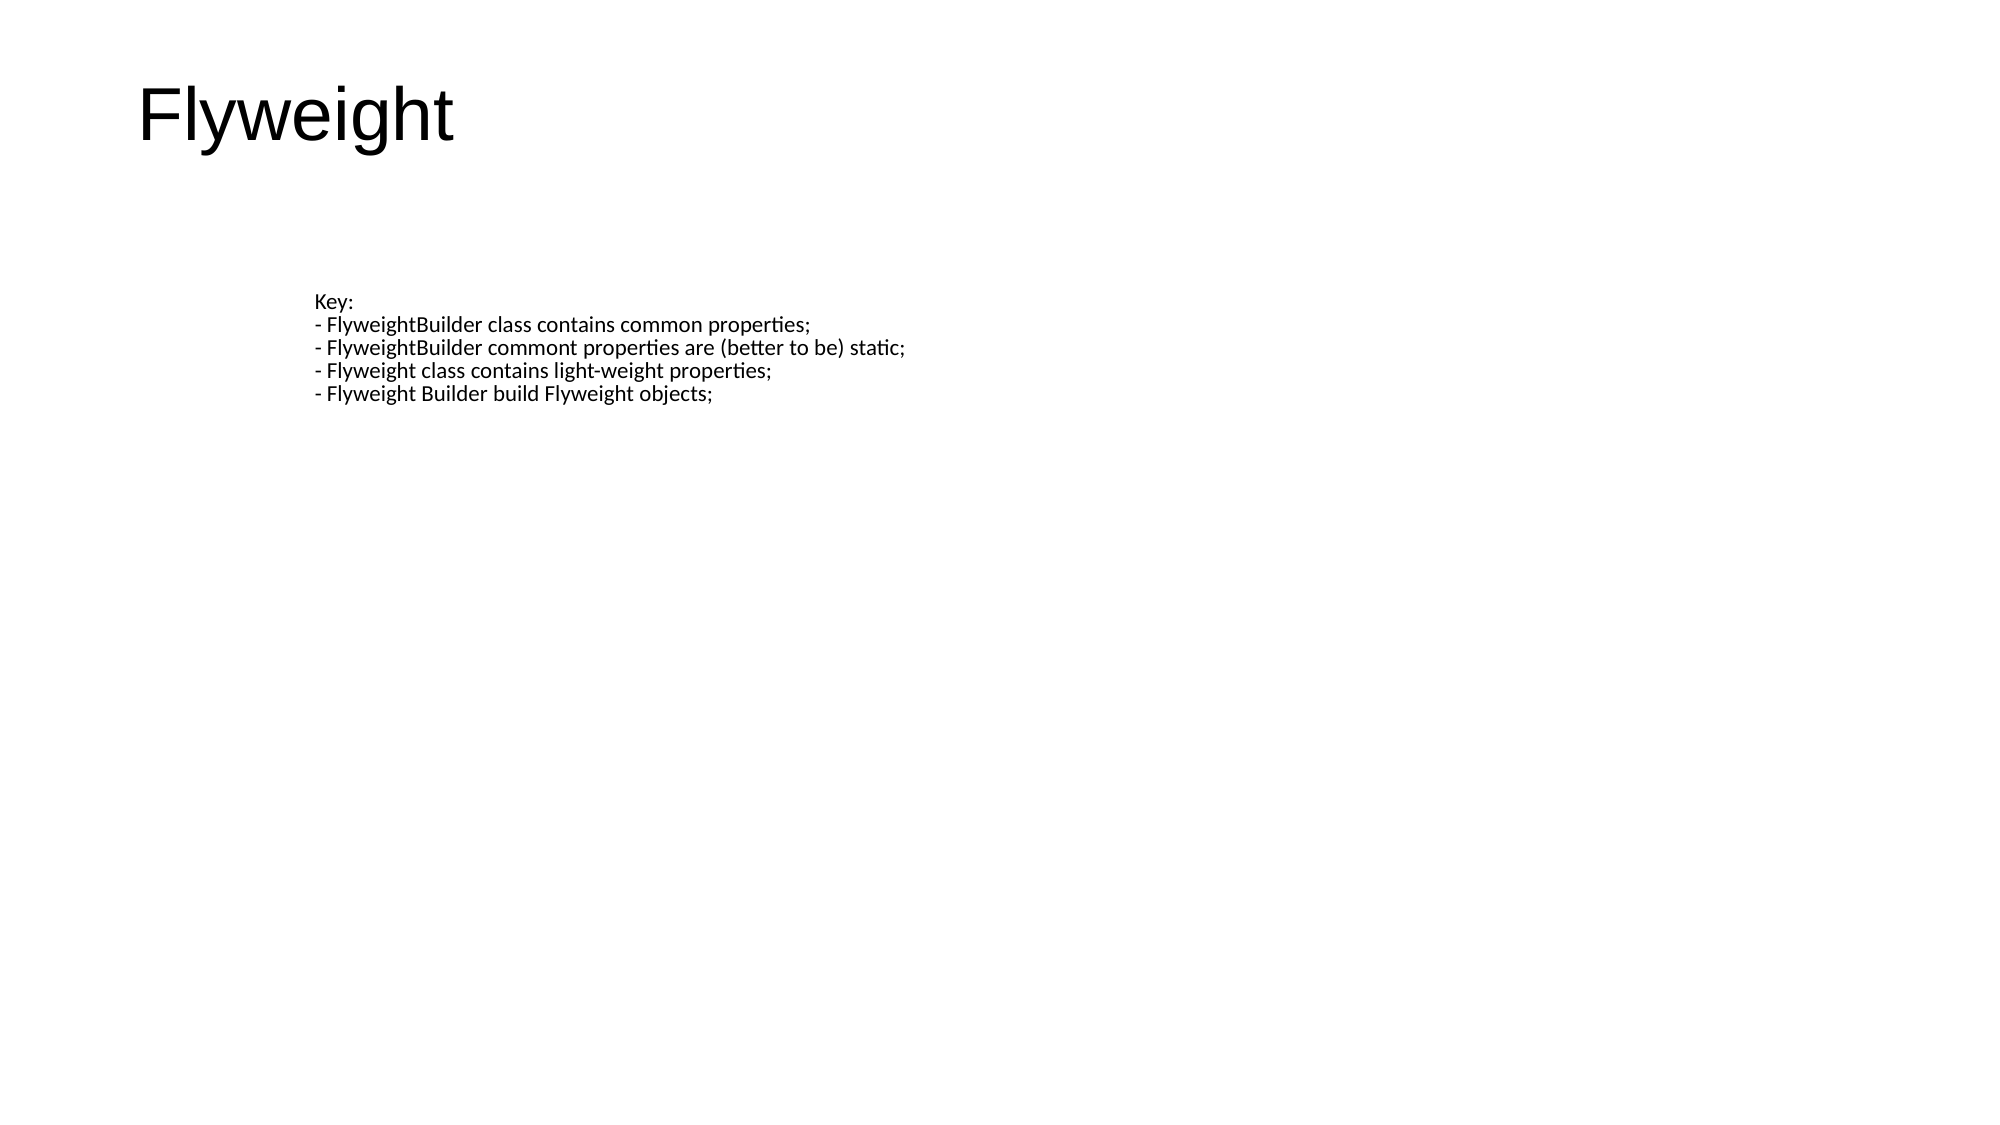

# Flyweight
Key:
- FlyweightBuilder class contains common properties;
- FlyweightBuilder commont properties are (better to be) static;
- Flyweight class contains light-weight properties;
- Flyweight Builder build Flyweight objects;